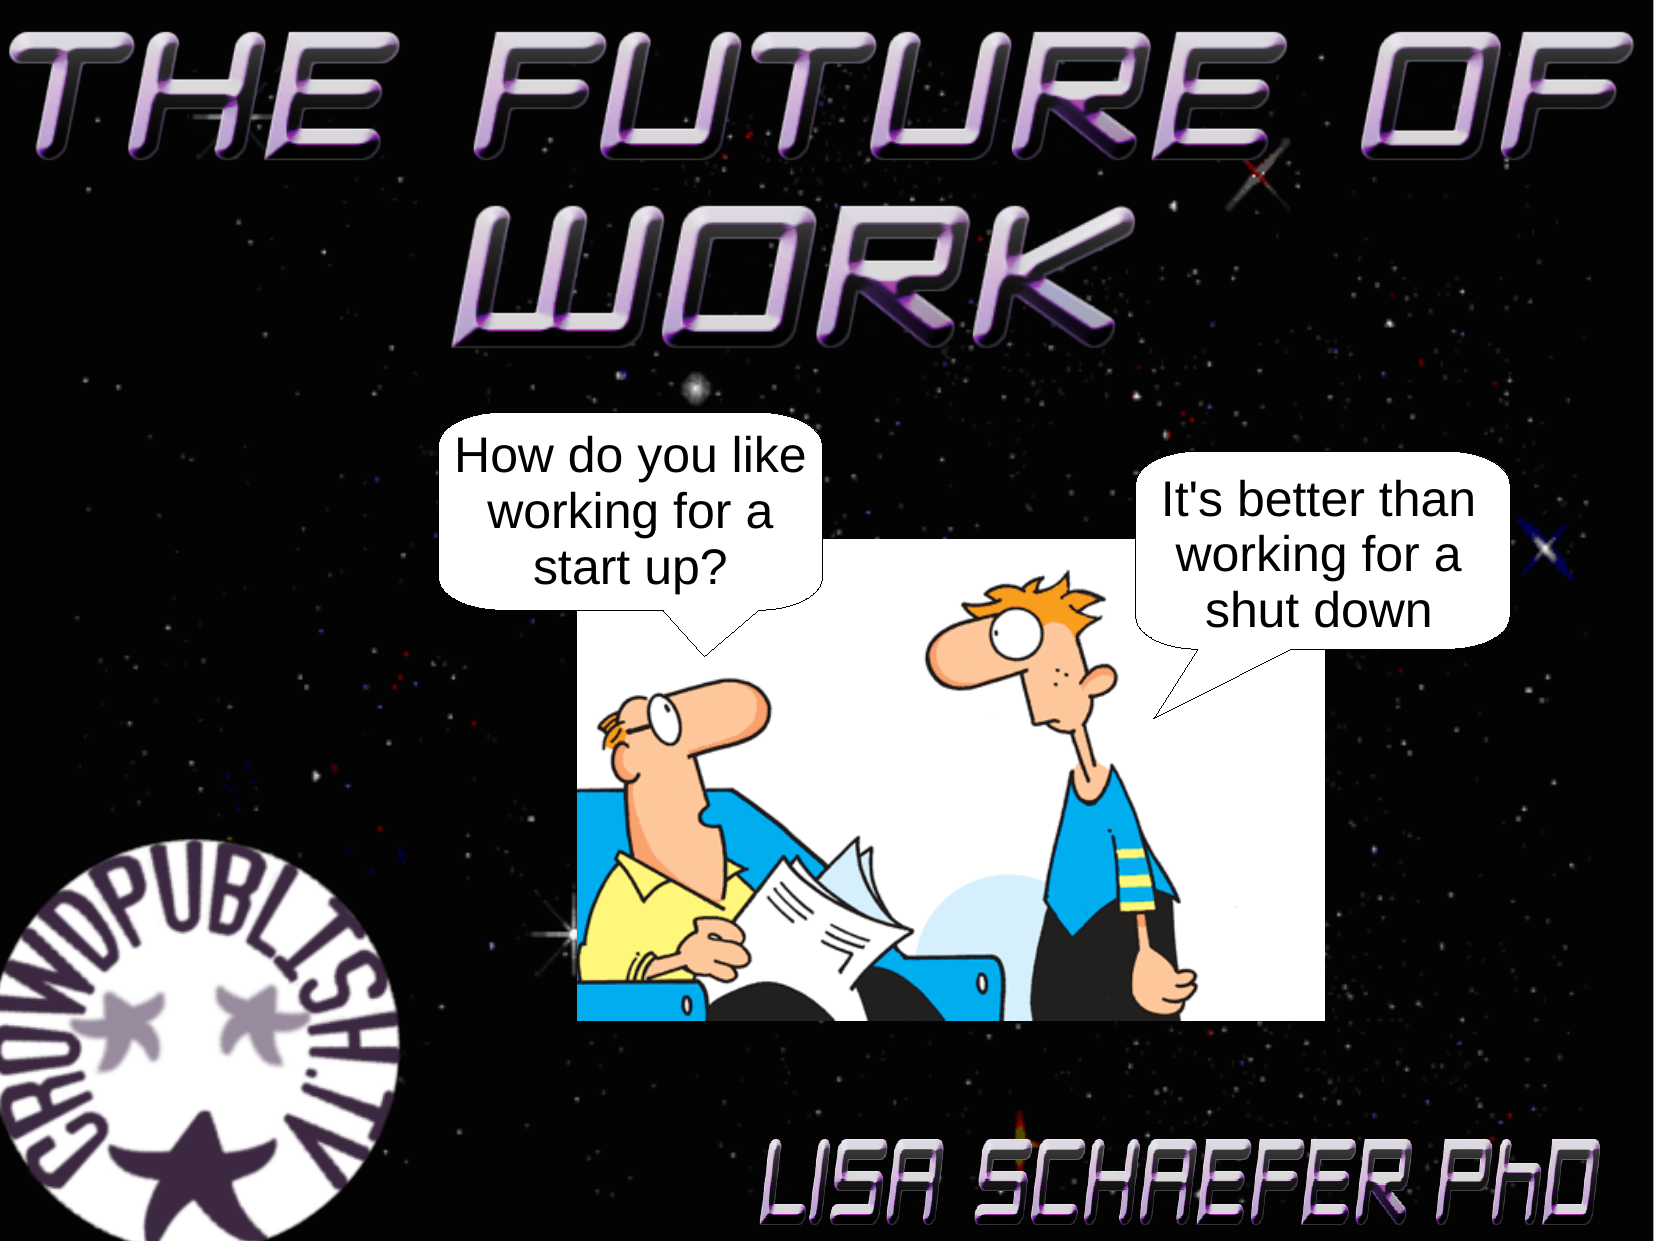

How do you like
working for a
start up?
It's better than working for a shut down